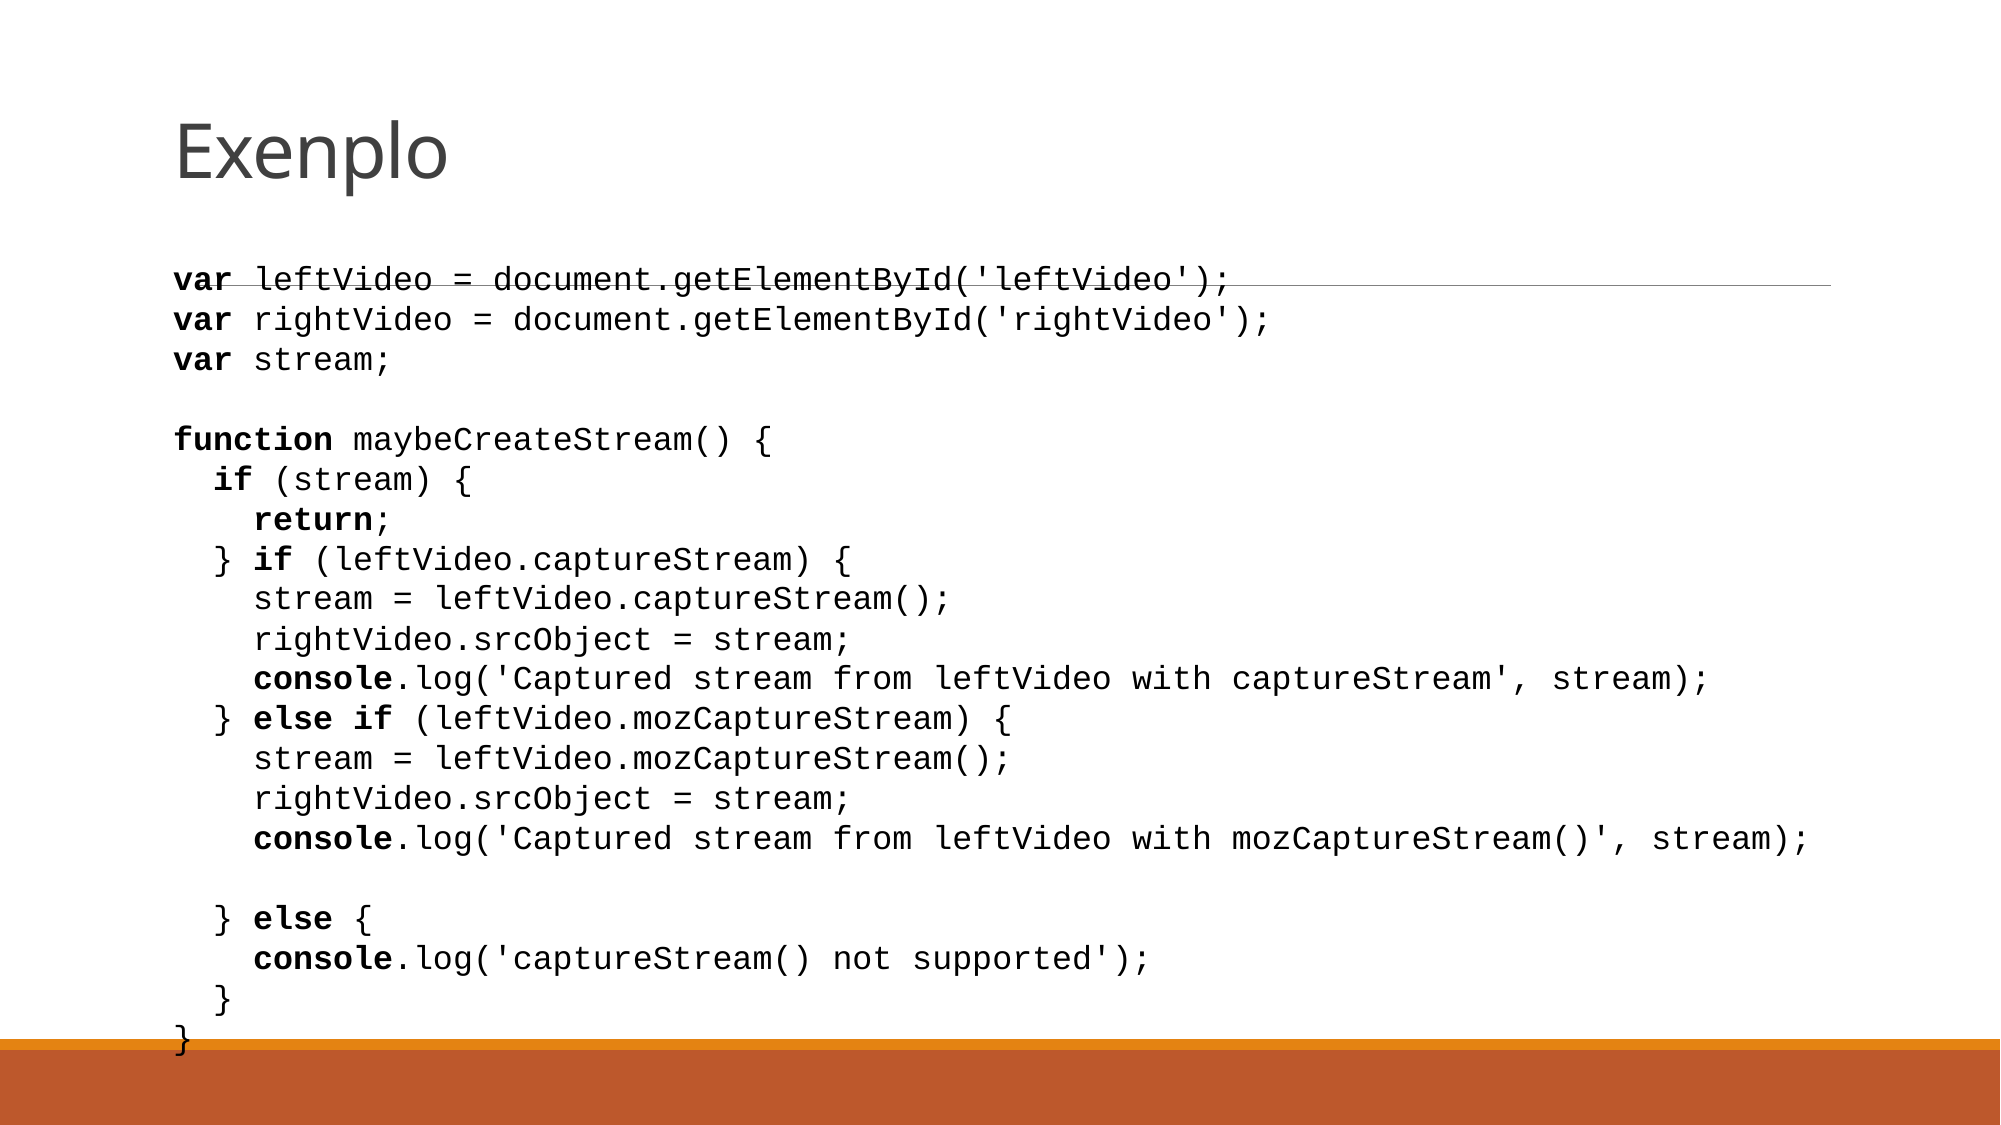

# Exenplo
var leftVideo = document.getElementById('leftVideo');
var rightVideo = document.getElementById('rightVideo');
var stream;
function maybeCreateStream() {
 if (stream) {
 return;
 } if (leftVideo.captureStream) {
 stream = leftVideo.captureStream();
 rightVideo.srcObject = stream;
 console.log('Captured stream from leftVideo with captureStream', stream);
 } else if (leftVideo.mozCaptureStream) {
 stream = leftVideo.mozCaptureStream();
 rightVideo.srcObject = stream;
 console.log('Captured stream from leftVideo with mozCaptureStream()', stream);
 } else {
 console.log('captureStream() not supported');
 }
}